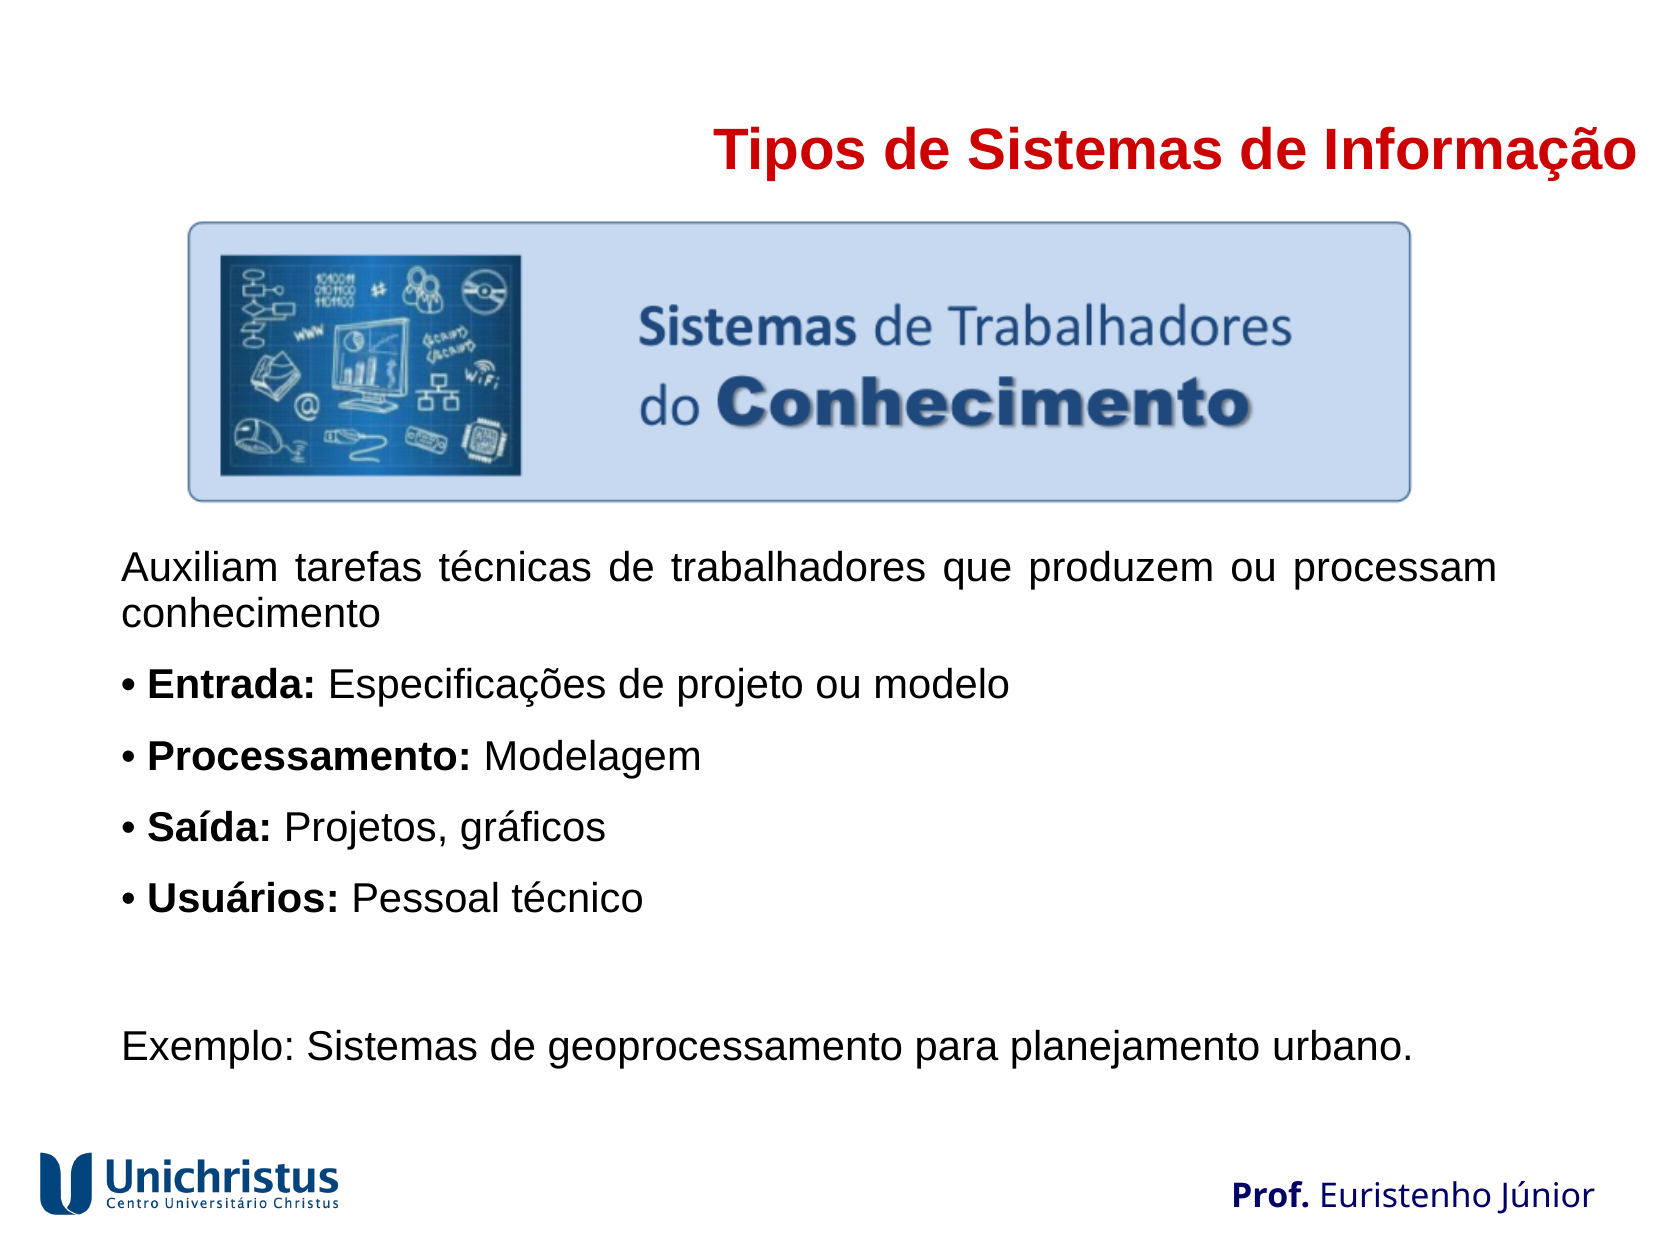

Tipos de Sistemas de Informação
Auxiliam tarefas técnicas de trabalhadores que produzem ou processam conhecimento
• Entrada: Especificações de projeto ou modelo
• Processamento: Modelagem
• Saída: Projetos, gráficos
• Usuários: Pessoal técnico
Exemplo: Sistemas de geoprocessamento para planejamento urbano.
Prof. Euristenho Júnior